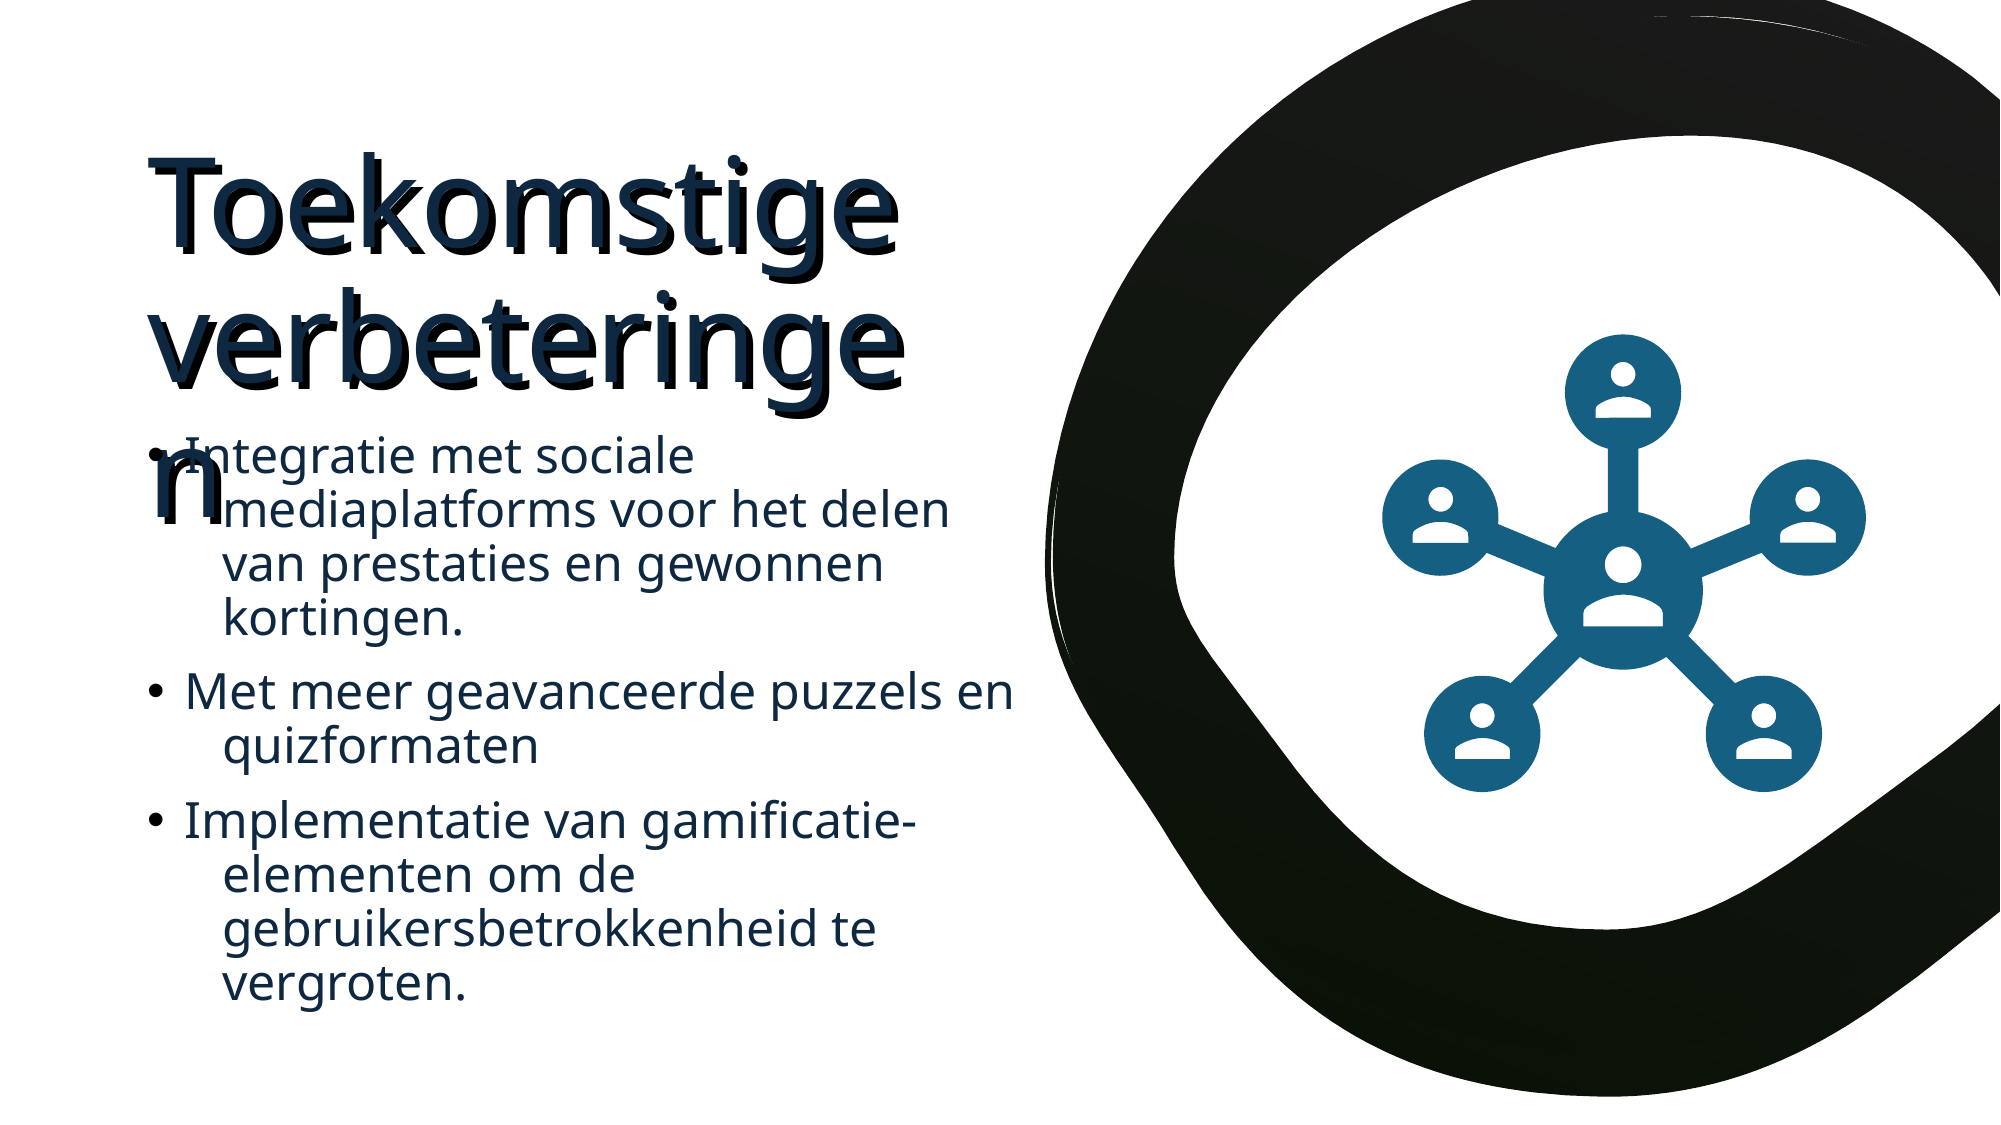

# Toekomstige verbeteringen
Integratie met sociale mediaplatforms voor het delen van prestaties en gewonnen kortingen.
Met meer geavanceerde puzzels en quizformaten
Implementatie van gamificatie-elementen om de gebruikersbetrokkenheid te vergroten.